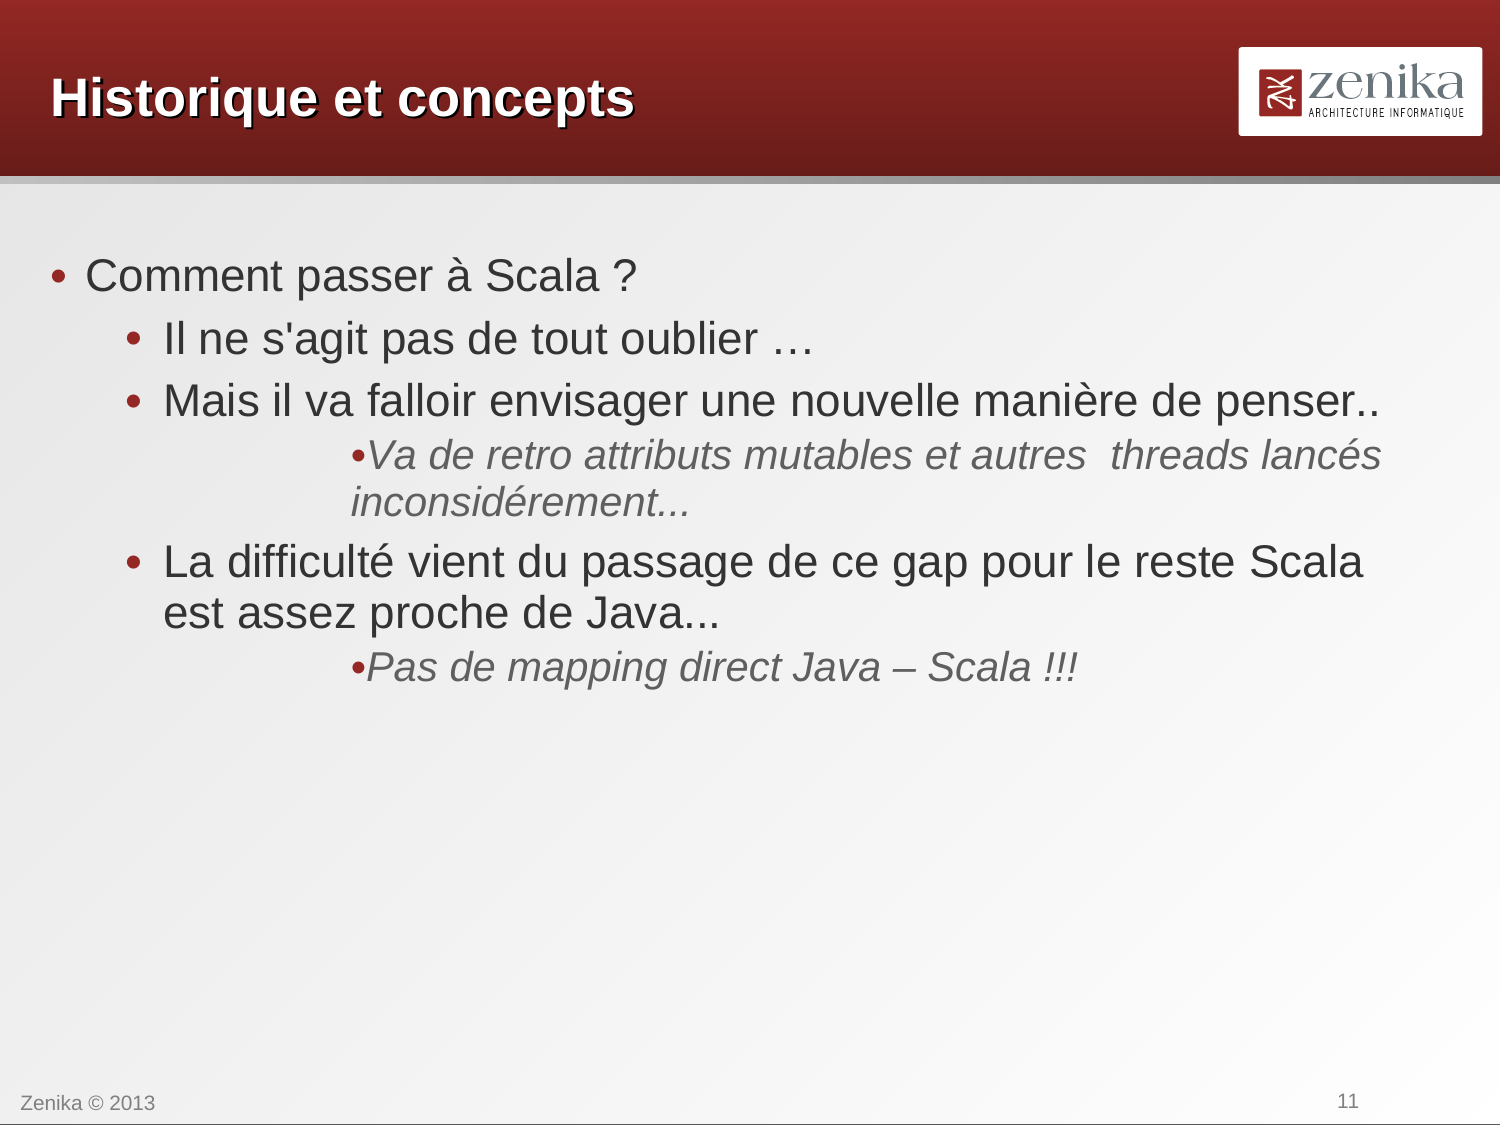

# Historique et concepts
Comment passer à Scala ?
Il ne s'agit pas de tout oublier …
Mais il va falloir envisager une nouvelle manière de penser..
Va de retro attributs mutables et autres threads lancés inconsidérement...
La difficulté vient du passage de ce gap pour le reste Scala est assez proche de Java...
Pas de mapping direct Java – Scala !!!